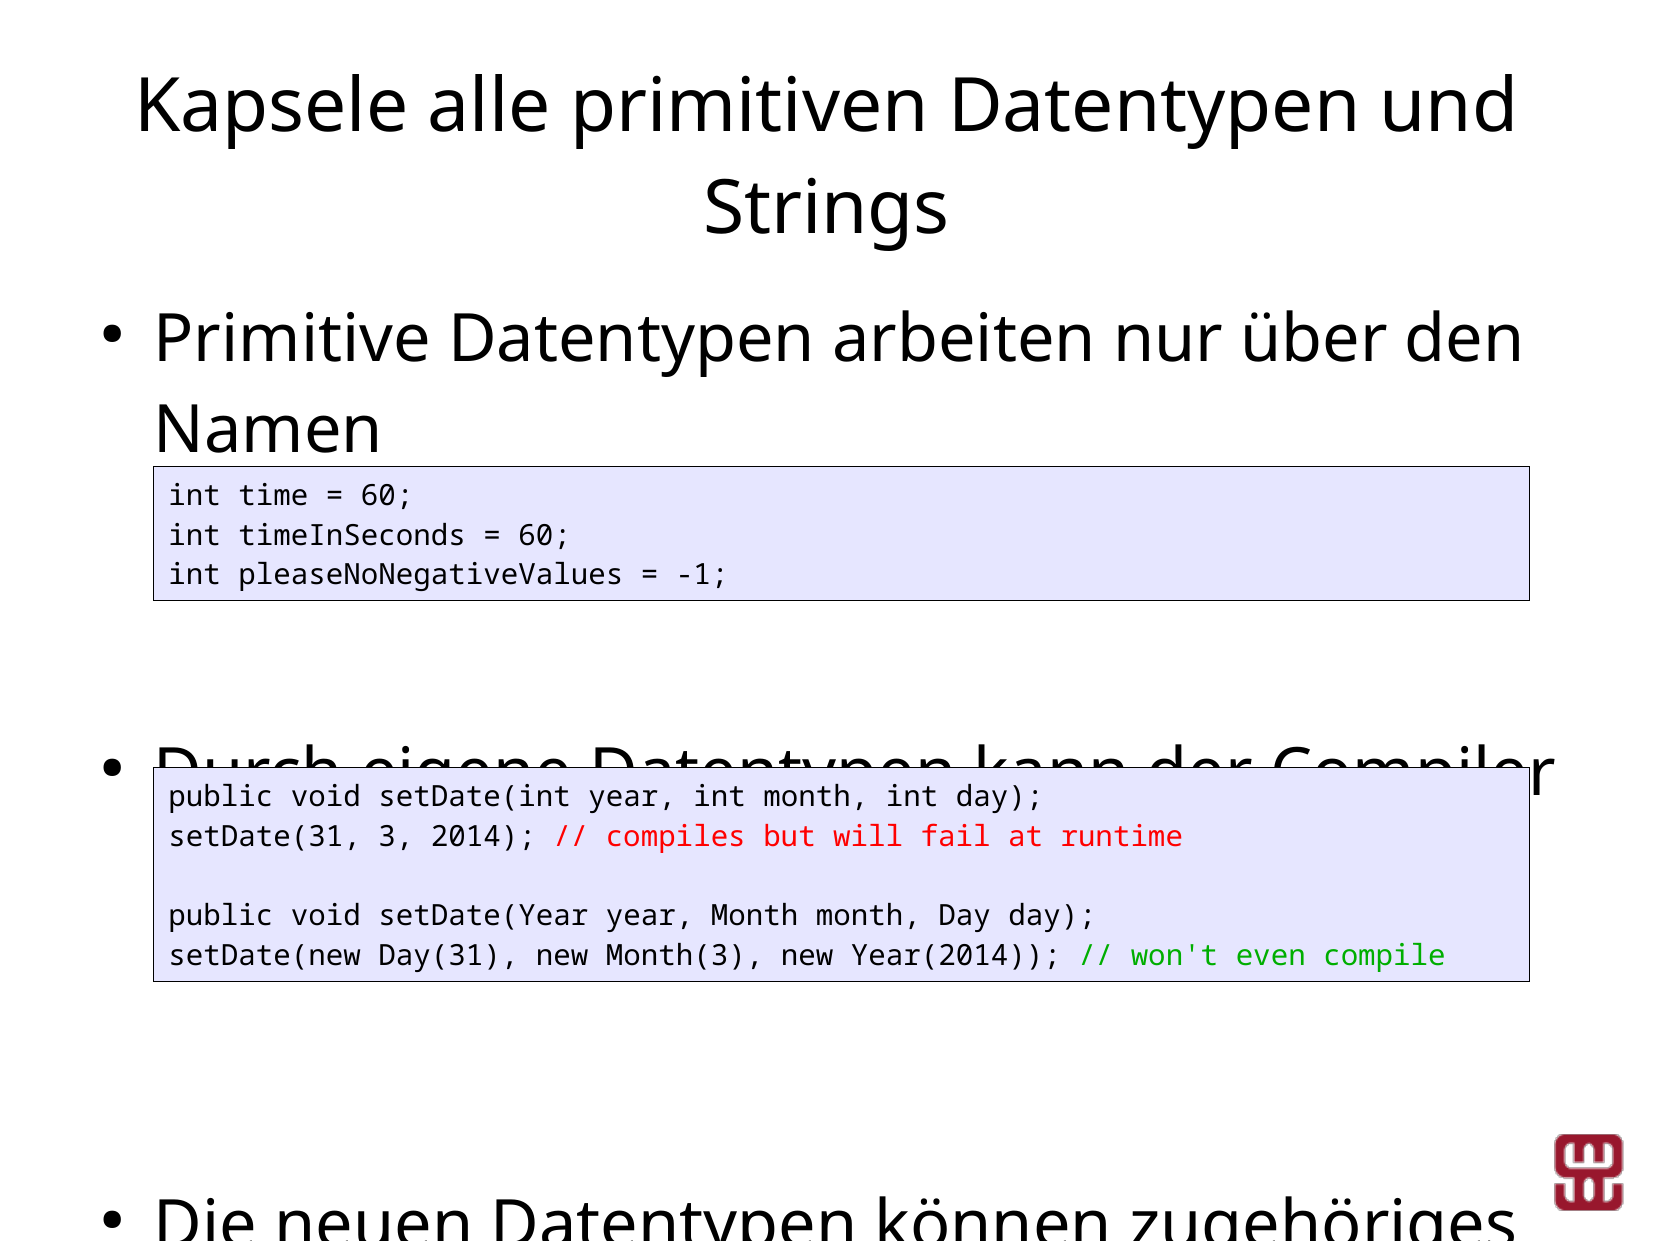

# Kapsele alle primitiven Datentypen und Strings
Primitive Datentypen arbeiten nur über den Namen
Und immer im vollen Wertebereich
Durch eigene Datentypen kann der Compiler zur Mitarbeit bewegt werden
Die neuen Datentypen können zugehöriges Verhalten sammeln
int time = 60;
int timeInSeconds = 60;
int pleaseNoNegativeValues = -1;
public void setDate(int year, int month, int day);
setDate(31, 3, 2014); // compiles but will fail at runtime
public void setDate(Year year, Month month, Day day);
setDate(new Day(31), new Month(3), new Year(2014)); // won't even compile